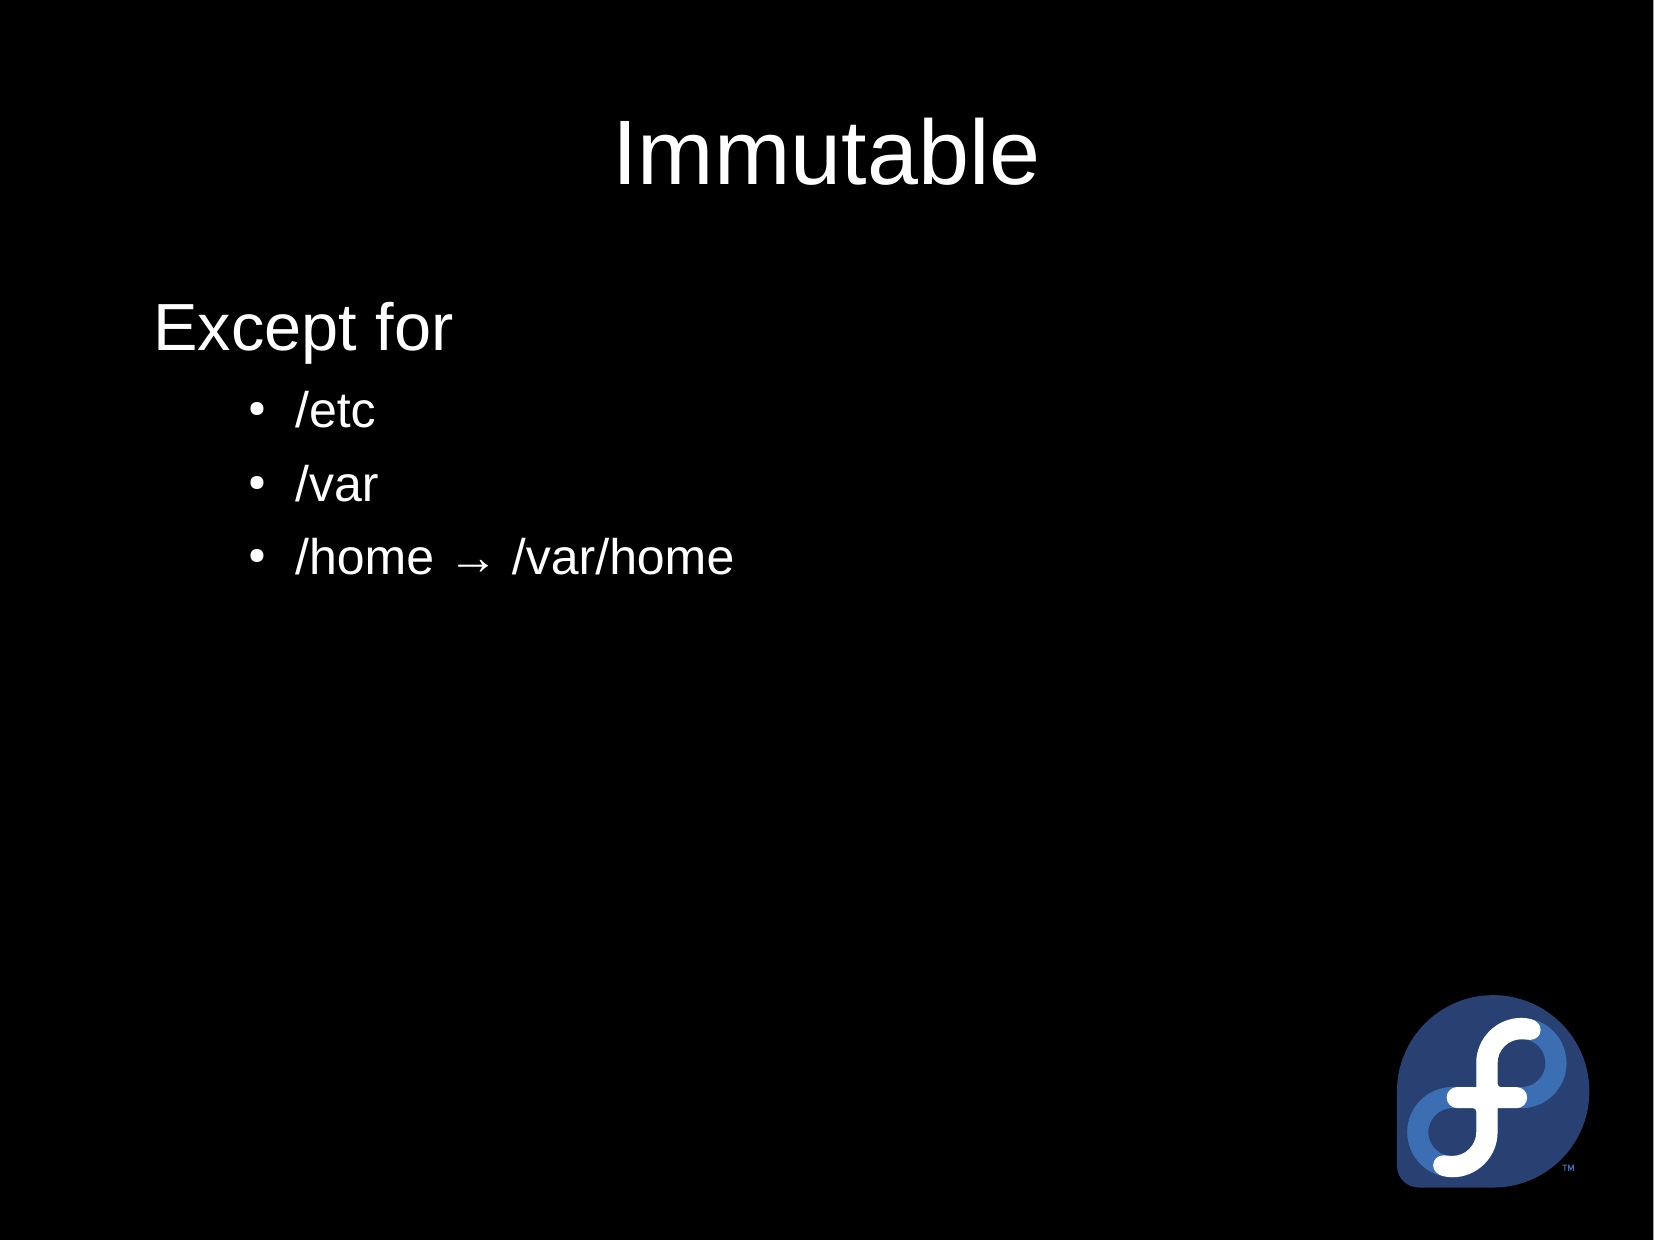

# Immutable
Except for
/etc
/var
/home → /var/home